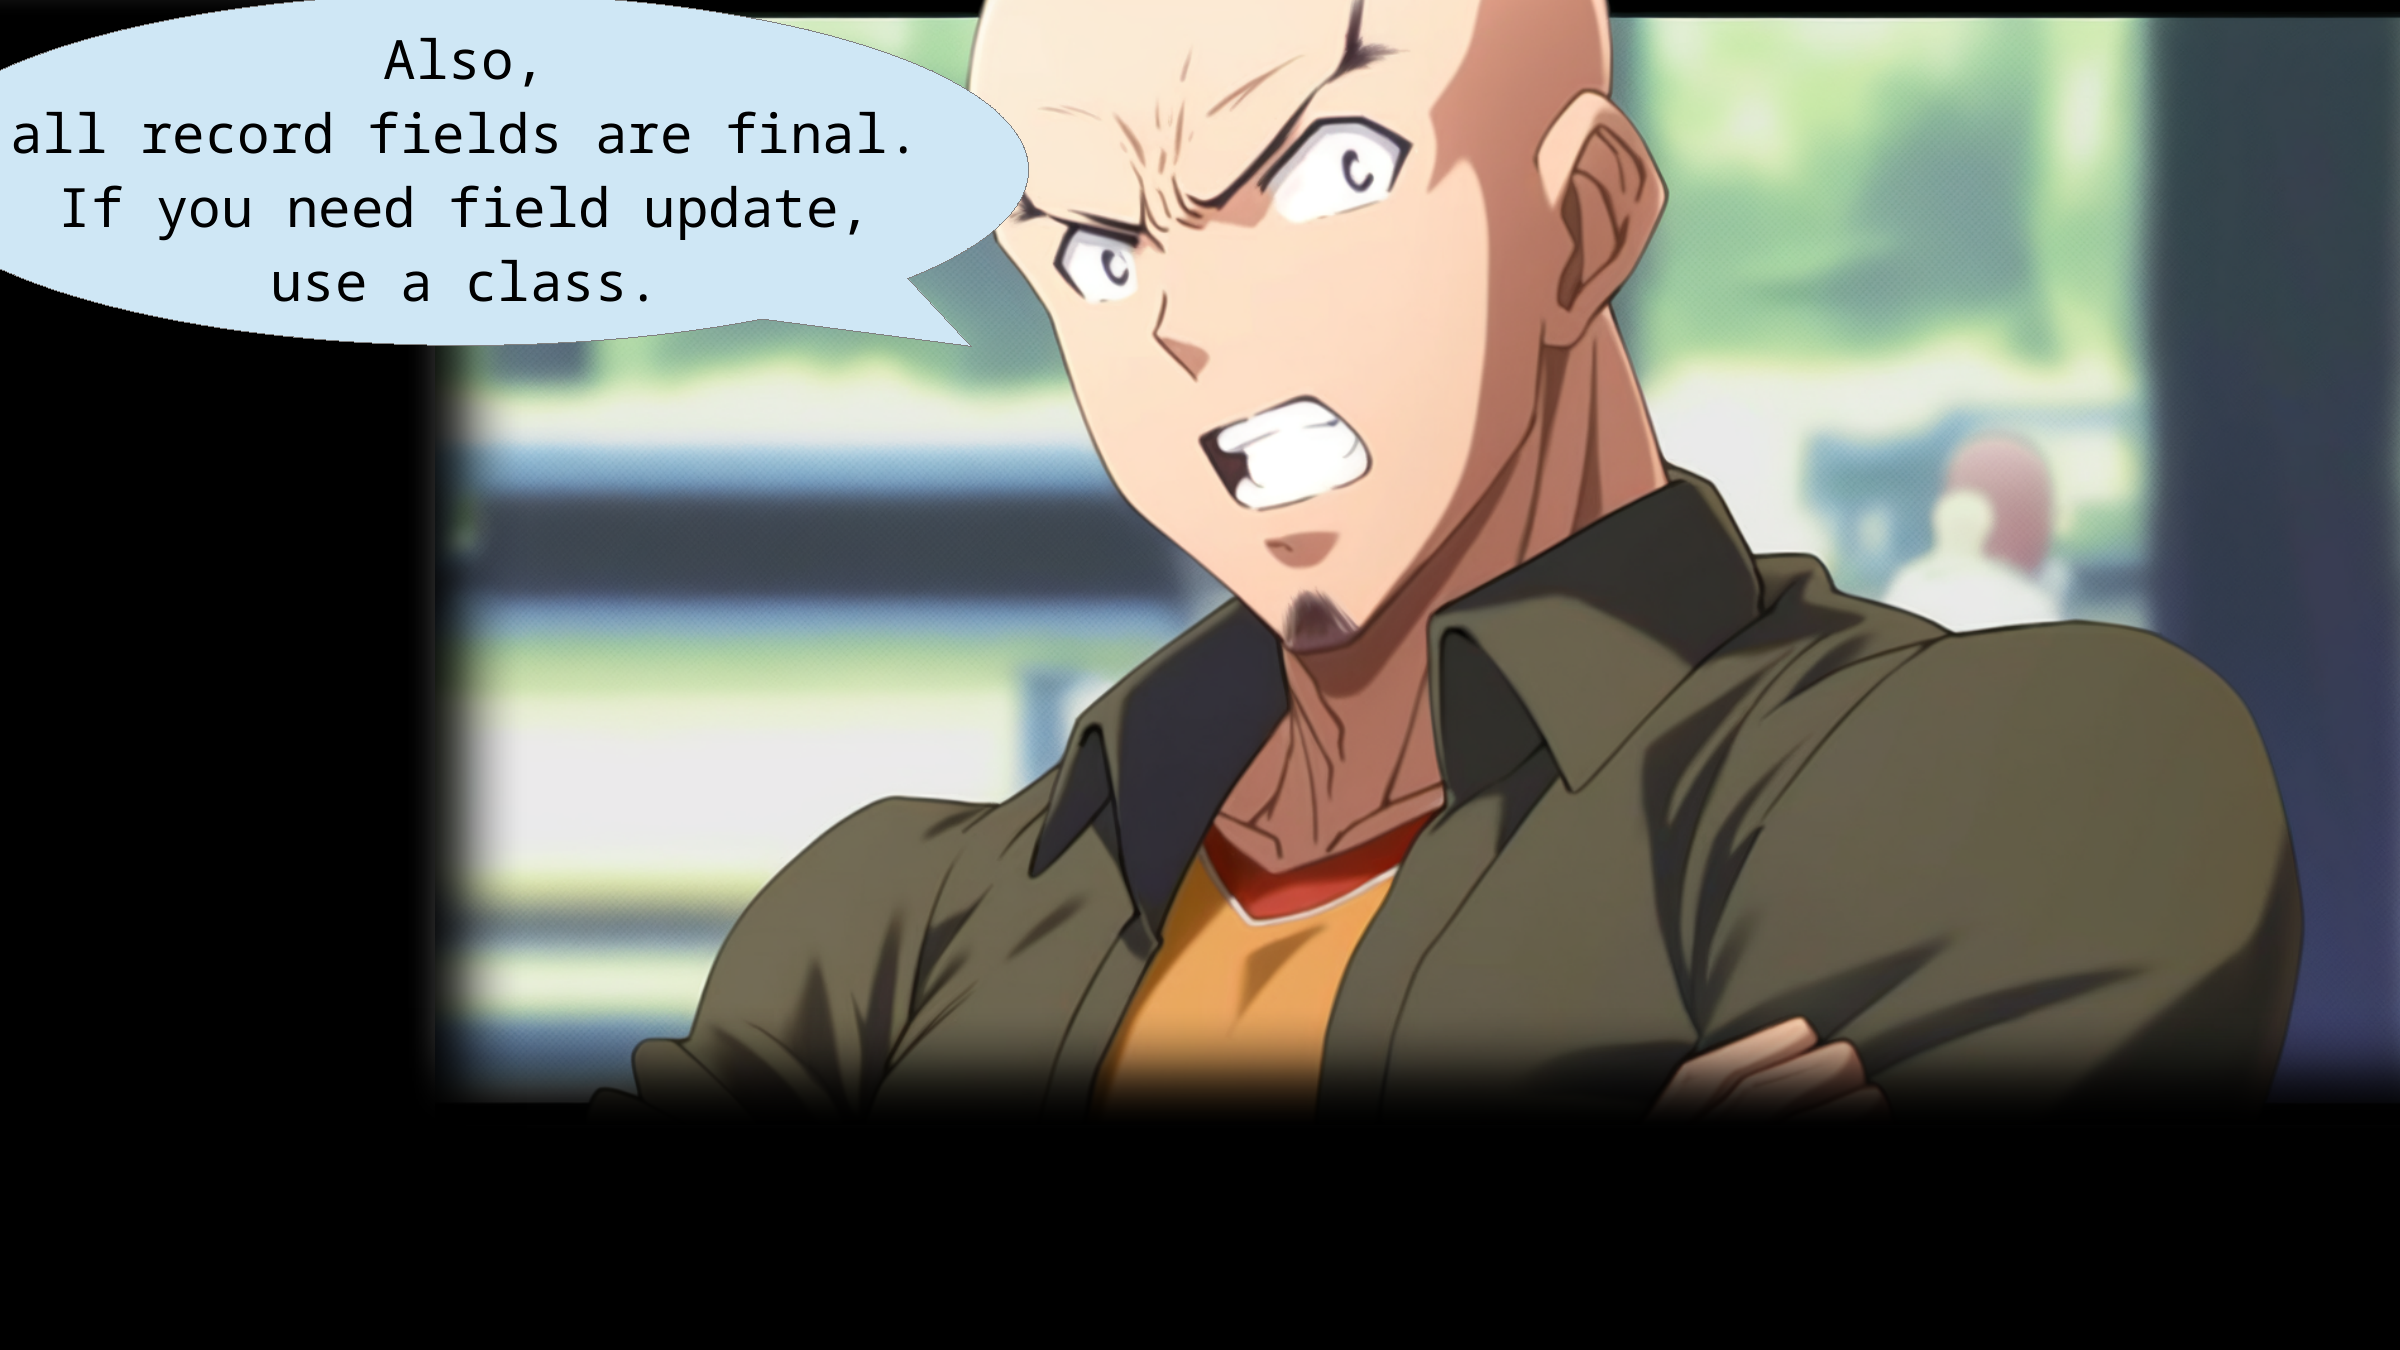

Also,
all record fields are final.
If you need field update,
use a class.